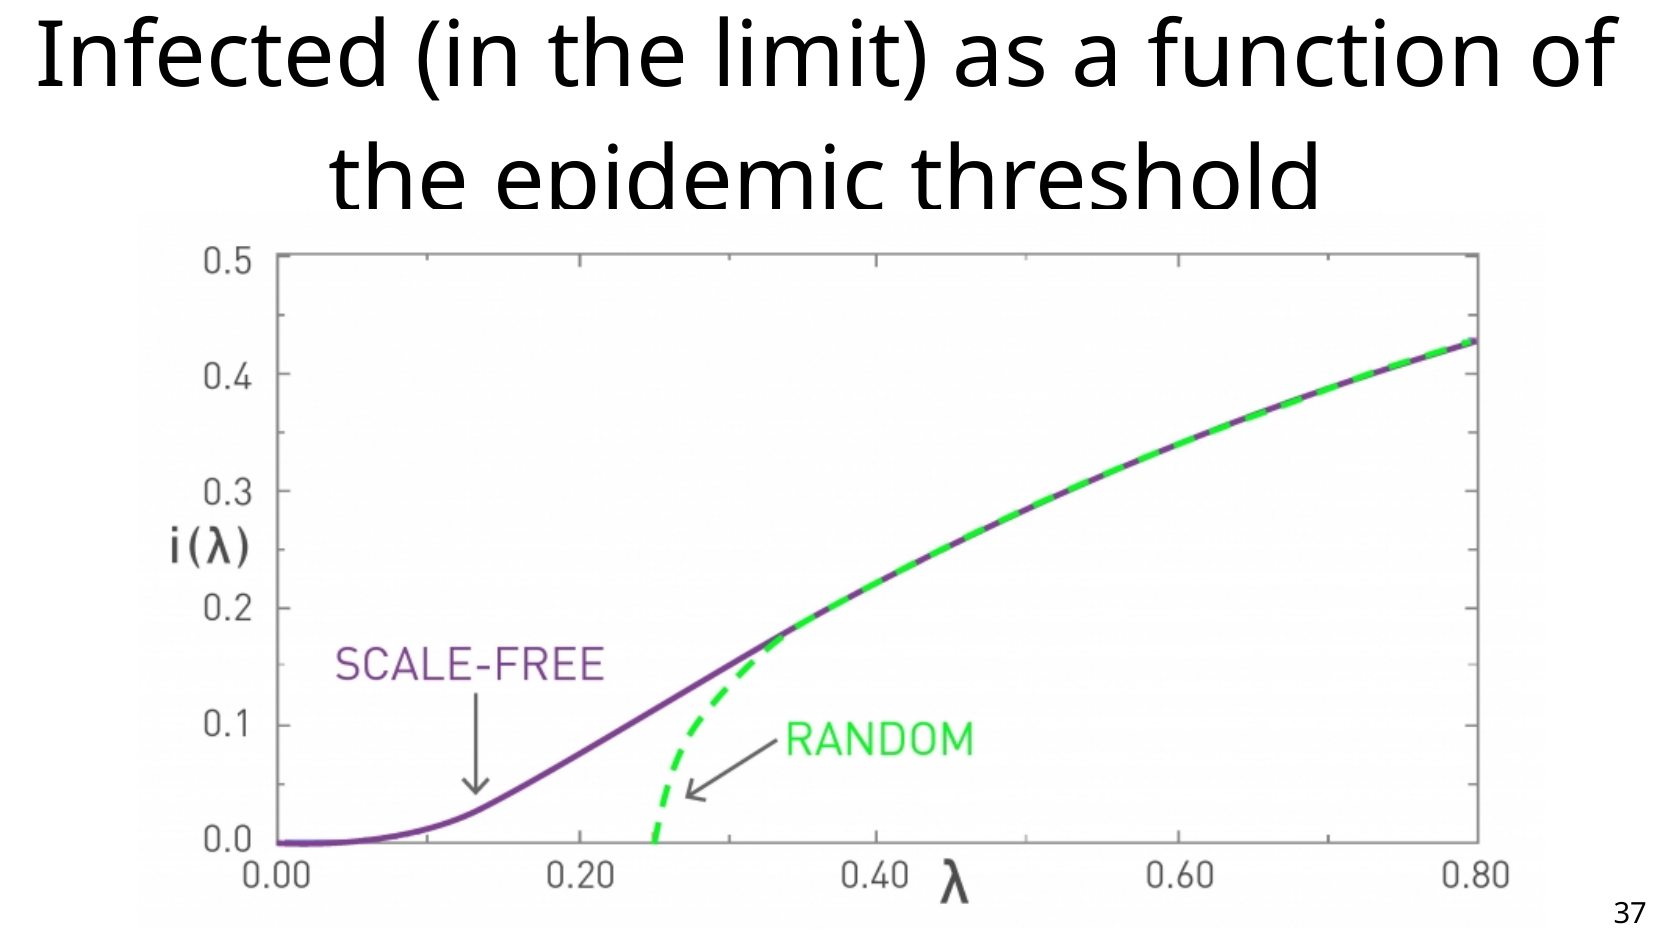

# Infected (in the limit) as a function of the epidemic threshold
37